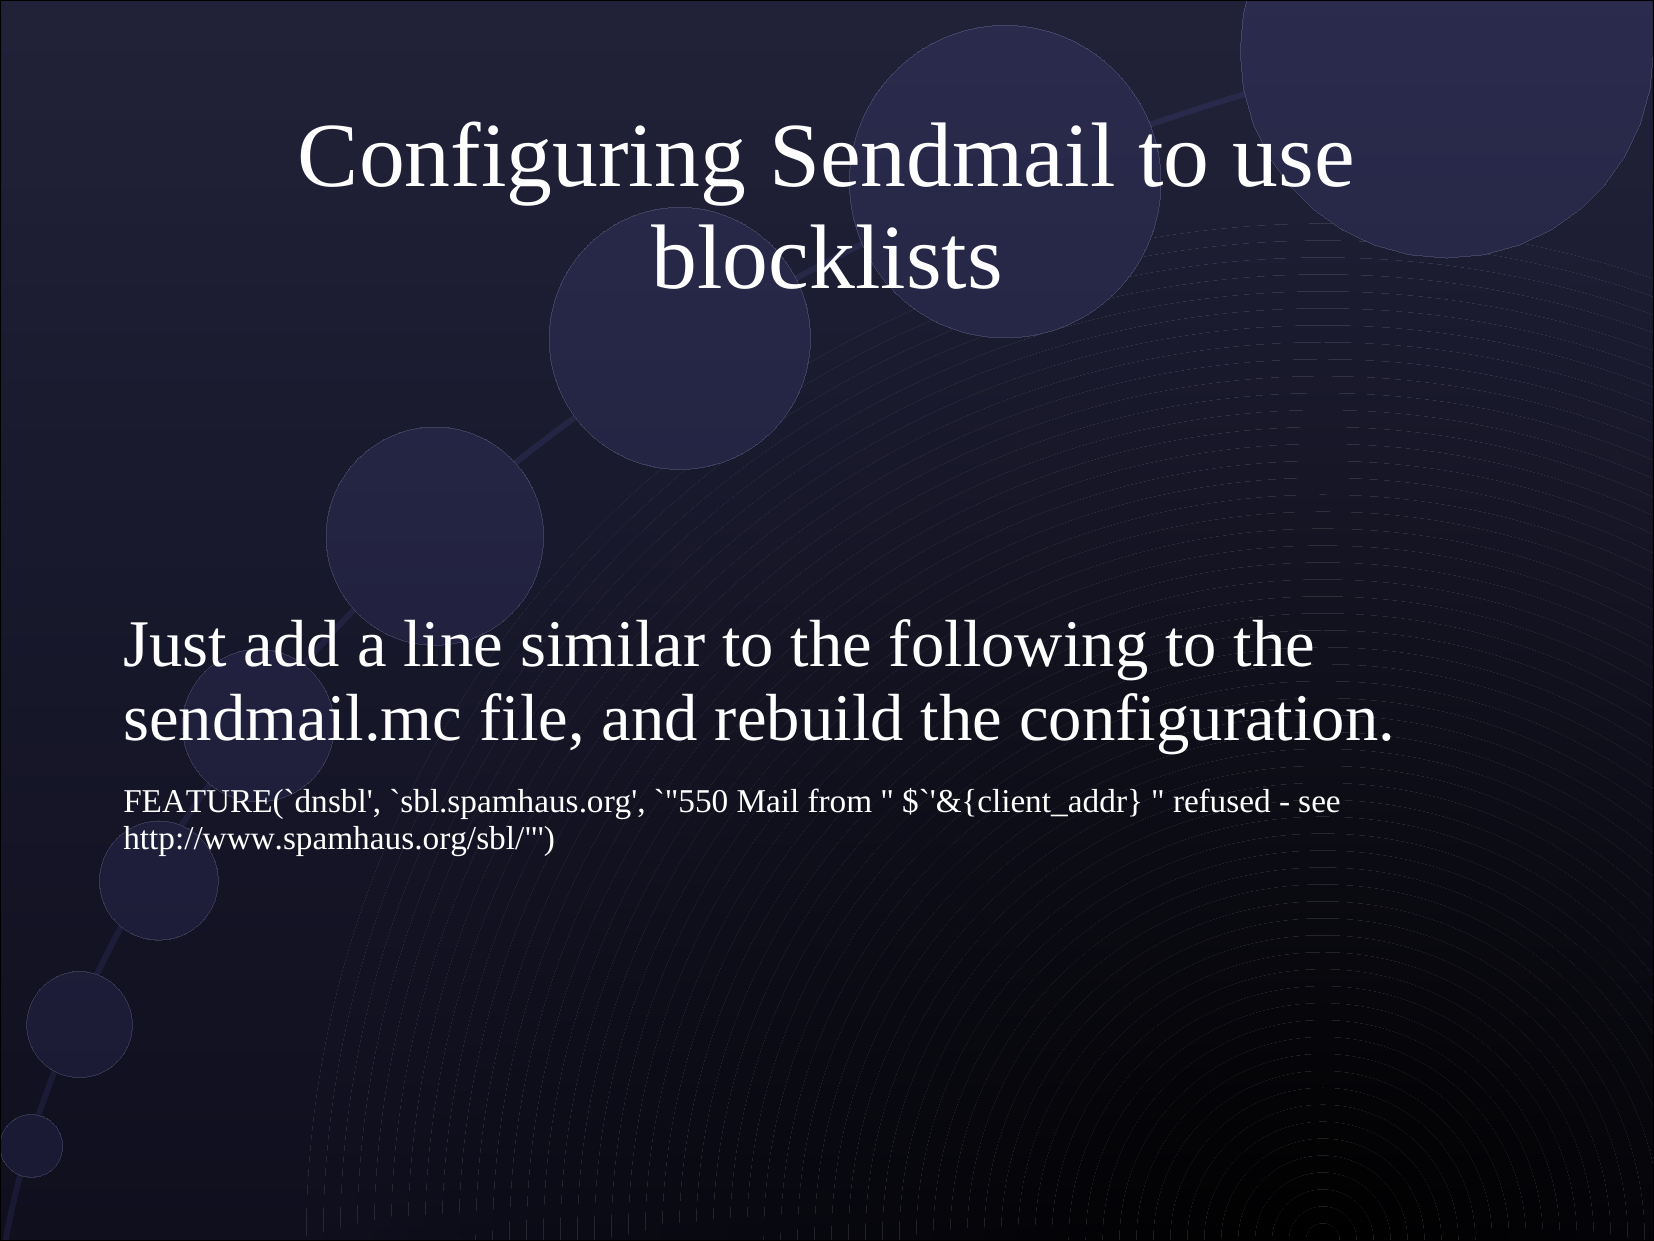

# Configuring Sendmail to use blocklists
Just add a line similar to the following to the sendmail.mc file, and rebuild the configuration.
FEATURE(`dnsbl', `sbl.spamhaus.org', `"550 Mail from " $`'&{client_addr} " refused - see http://www.spamhaus.org/sbl/"')